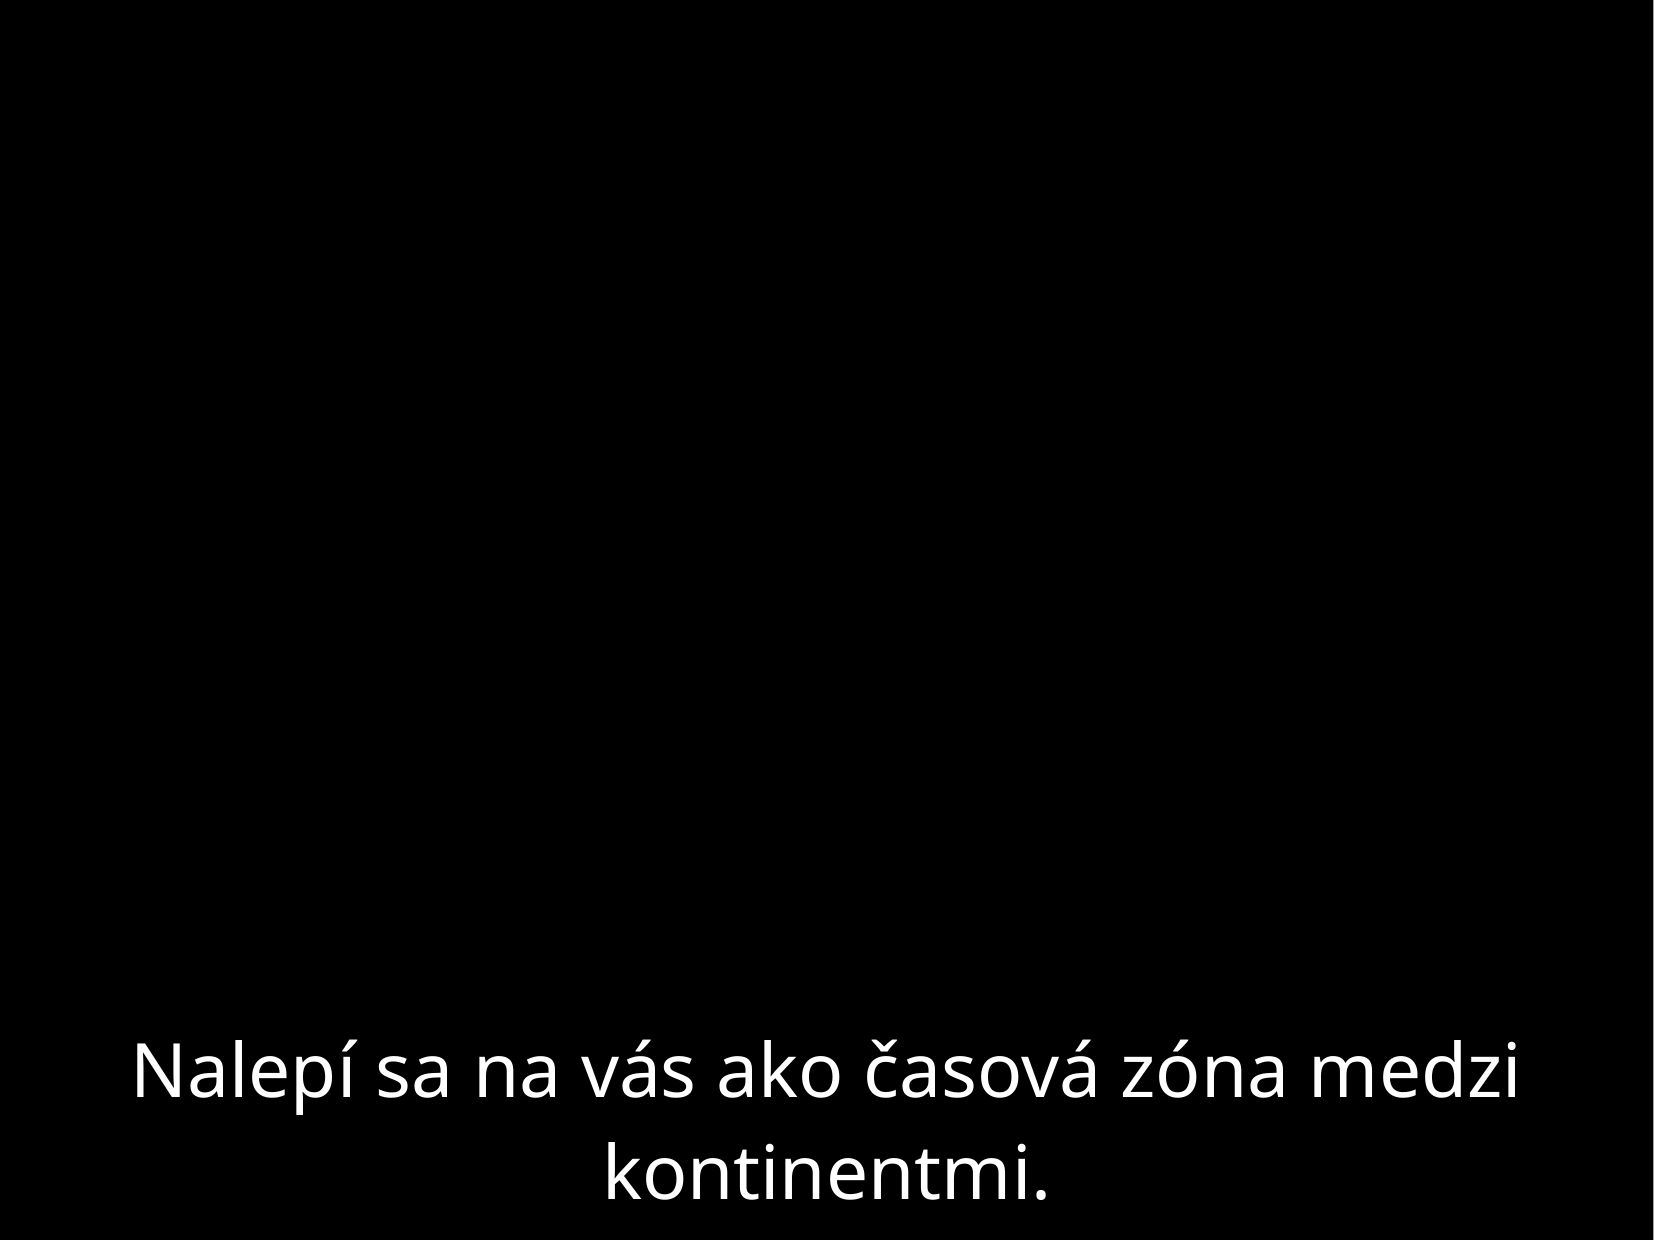

# Nalepí sa na vás ako časová zóna medzi kontinentmi.